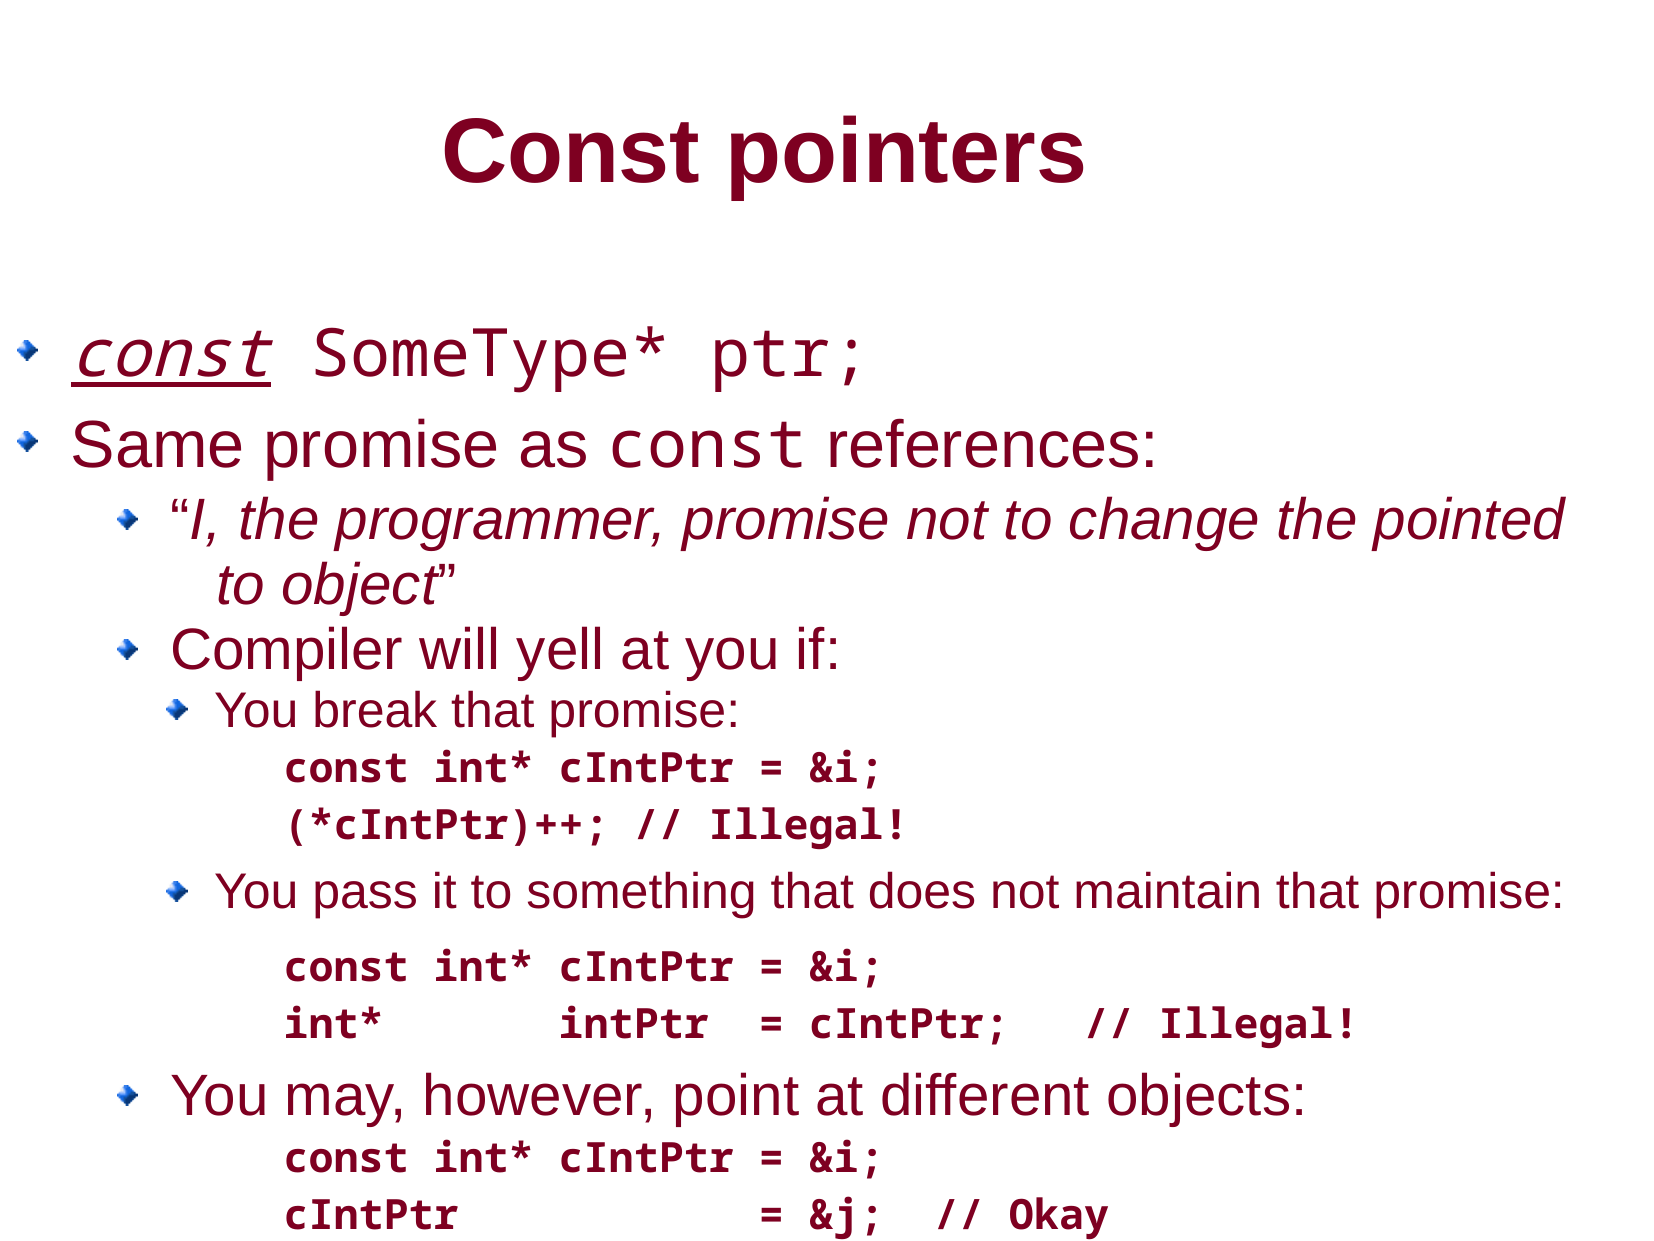

# Const pointers
const SomeType* ptr;
Same promise as const references:
“I, the programmer, promise not to change the pointed to object”
Compiler will yell at you if:
You break that promise:
const int* cIntPtr = &i;
(*cIntPtr)++; // Illegal!
You pass it to something that does not maintain that promise:
const int* cIntPtr = &i;
int* intPtr = cIntPtr; // Illegal!
You may, however, point at different objects:
const int* cIntPtr = &i;
cIntPtr = &j; // Okay